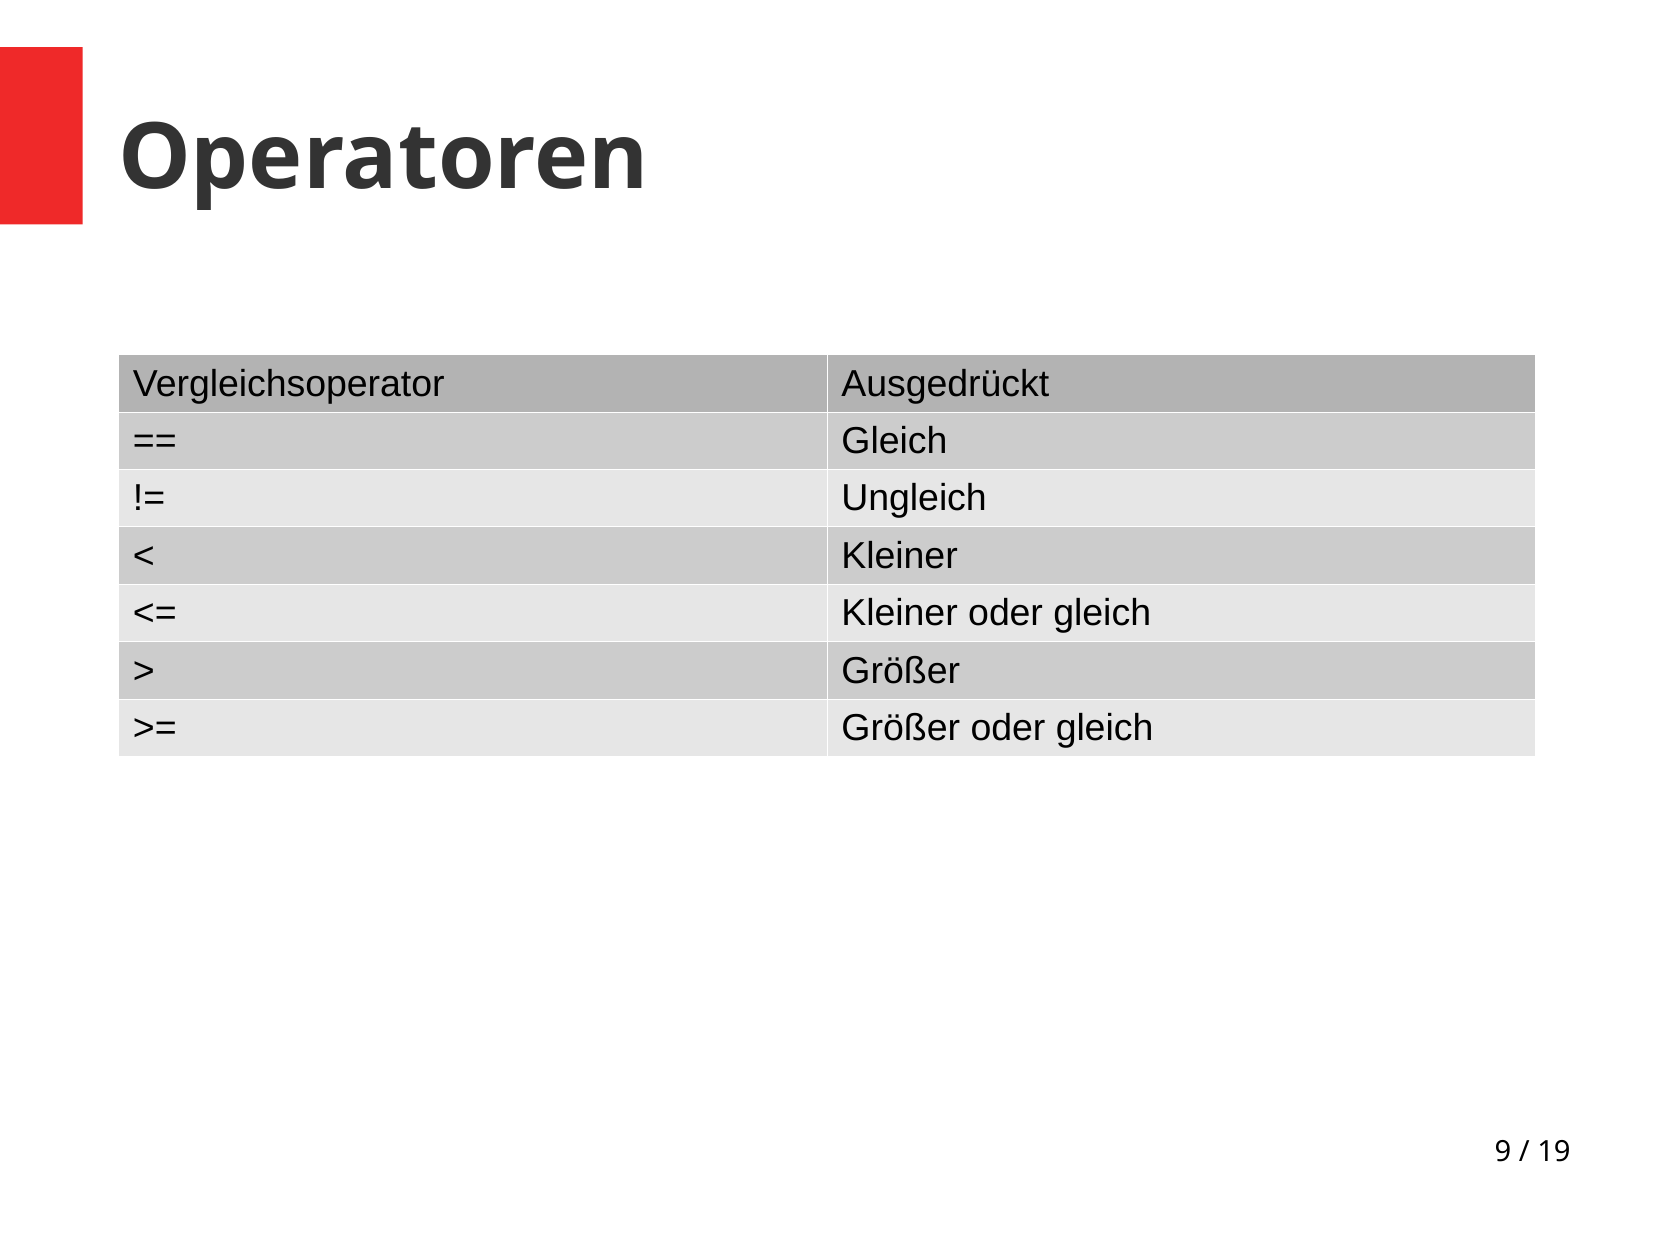

# Operatoren
| Vergleichsoperator | Ausgedrückt |
| --- | --- |
| == | Gleich |
| != | Ungleich |
| < | Kleiner |
| <= | Kleiner oder gleich |
| > | Größer |
| >= | Größer oder gleich |
9